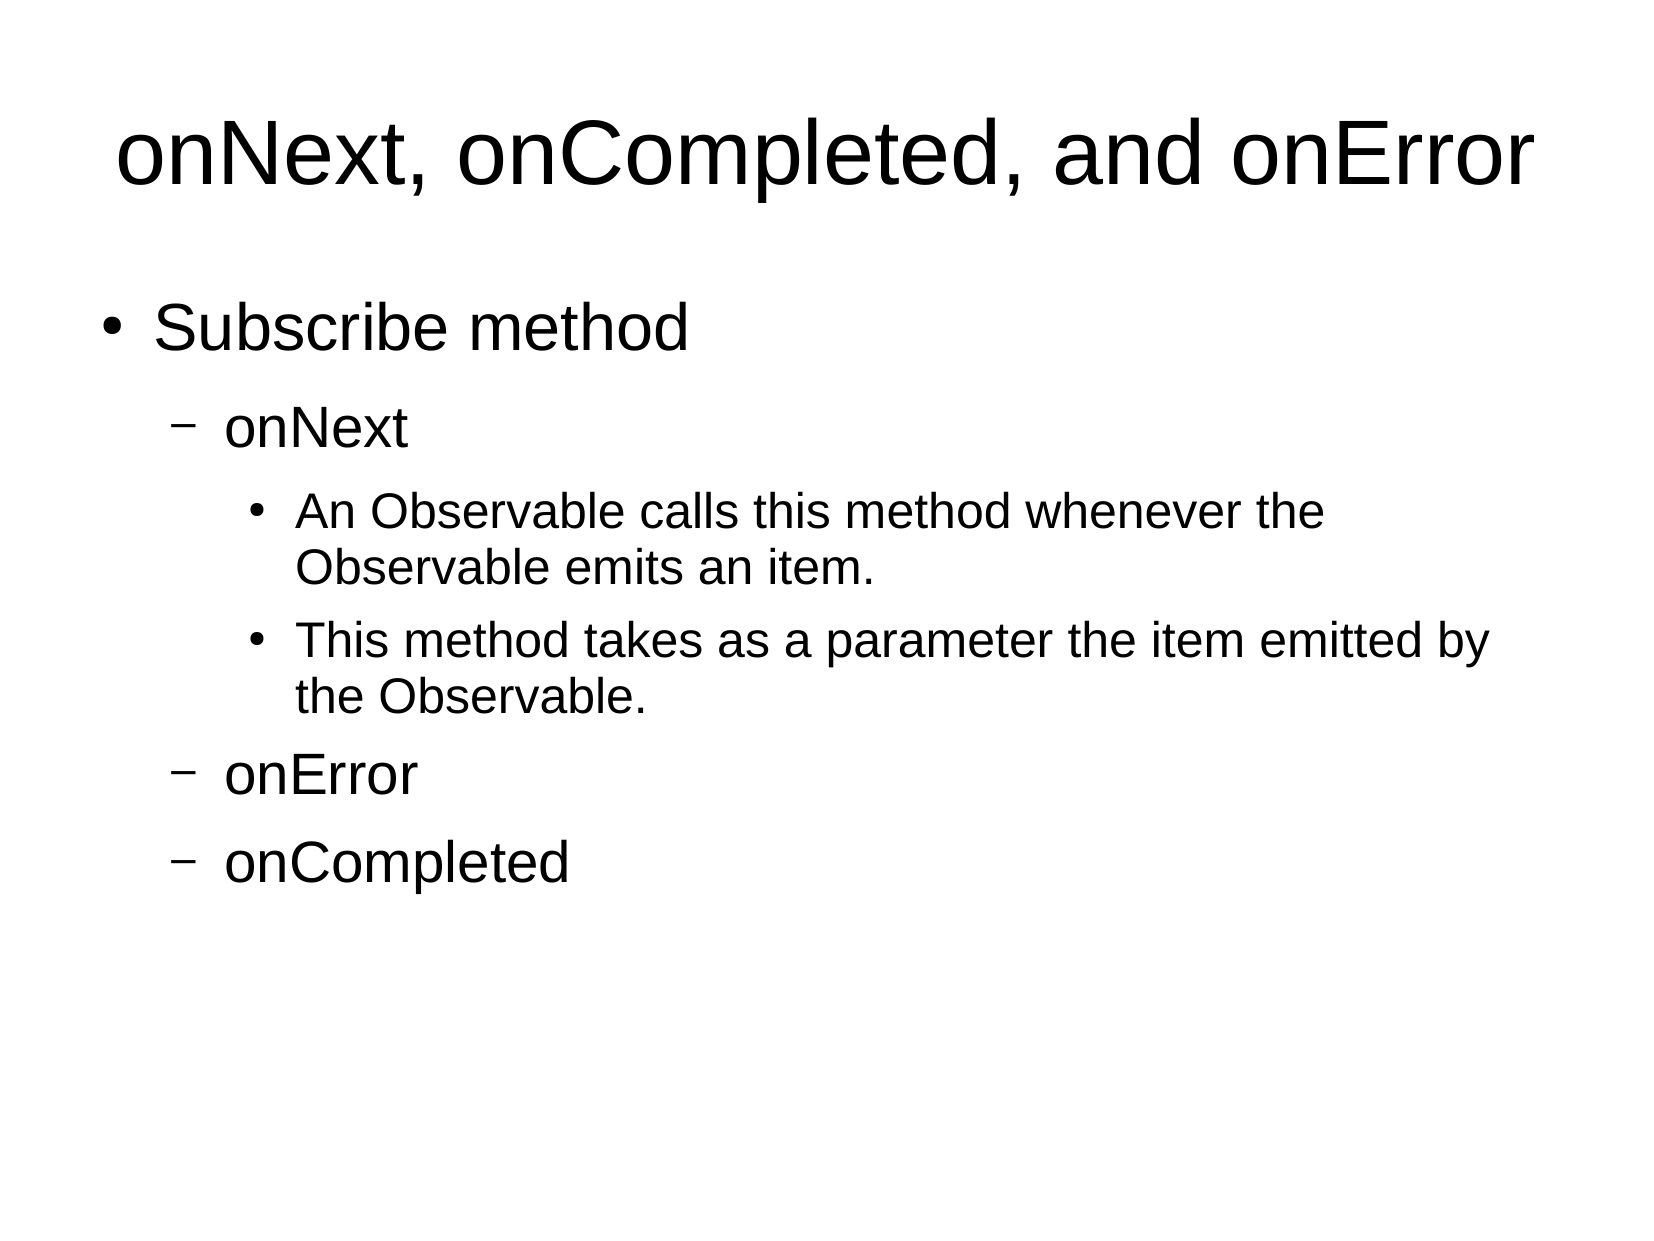

# onNext, onCompleted, and onError
Subscribe method
onNext
An Observable calls this method whenever the Observable emits an item.
This method takes as a parameter the item emitted by the Observable.
onError
onCompleted